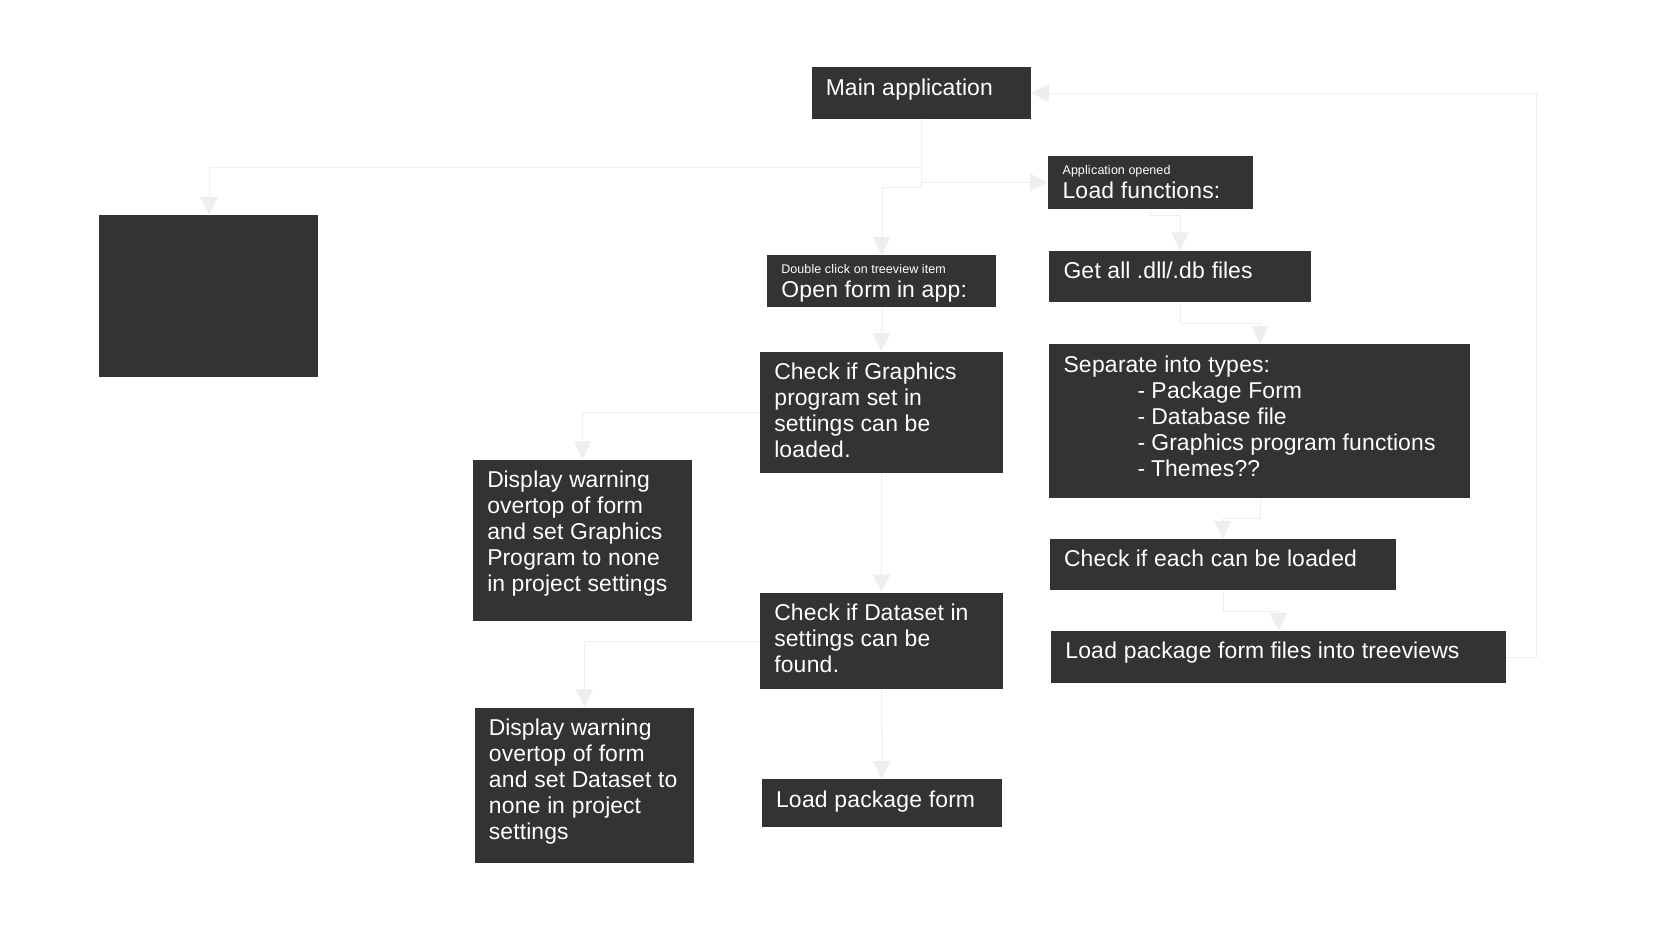

Main application
Application opened
Load functions:
Get all .dll/.db files
Double click on treeview item
Open form in app:
Separate into types:
	- Package Form
	- Database file
	- Graphics program functions
	- Themes??
Check if Graphics program set in settings can be loaded.
No
Display warning overtop of form and set Graphics Program to none in project settings
Yes
Check if each can be loaded
Check if Dataset in settings can be found.
Load package form files into treeviews
No
Yes
Display warning overtop of form and set Dataset to none in project settings
Load package form